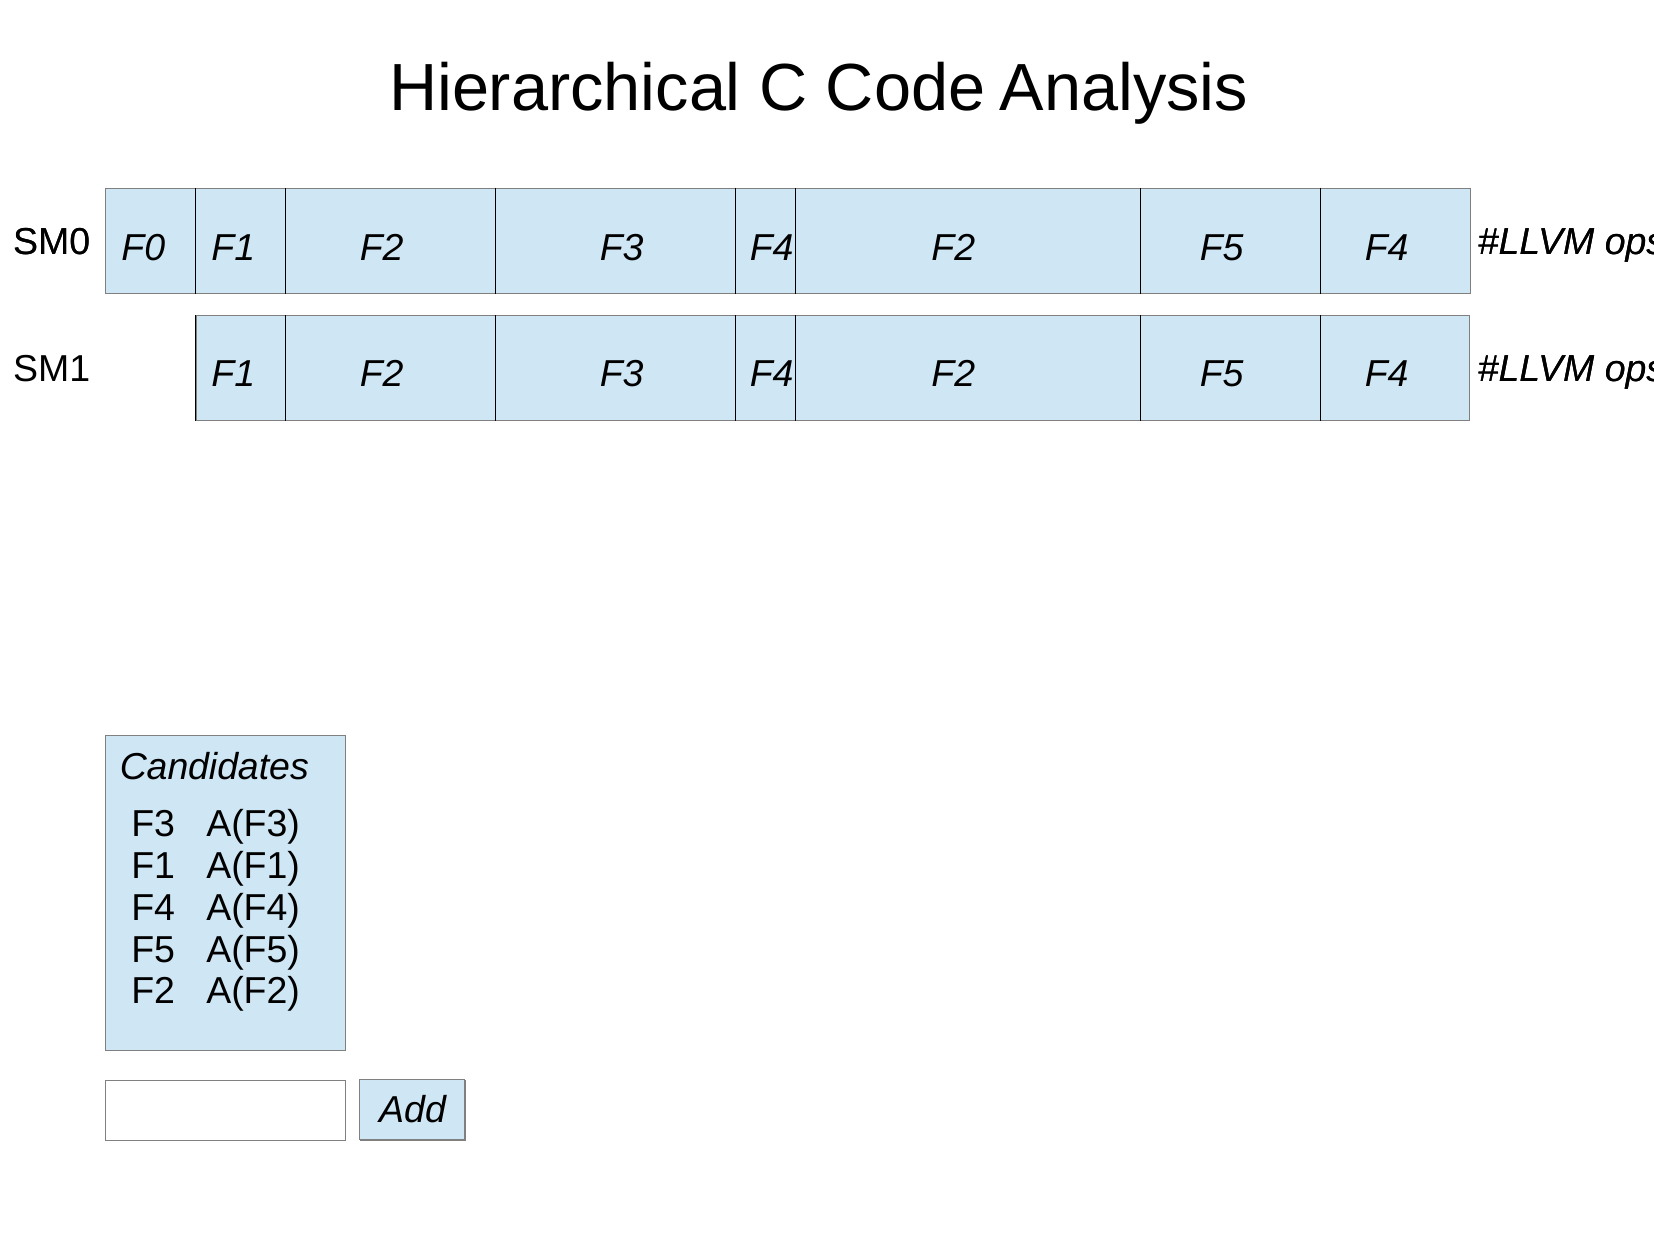

# Hierarchical C Code Analysis
SM0
#LLVM ops
SM0
#LLVM ops
F0
F1
F2
F3
F4
F2
F5
F4
F0
F1
F2
F3
F4
F2
F5
F4
#LLVM ops
SM1
#LLVM ops
F1
F2
F3
F4
F2
F5
F4
F1
F2
F3
F4
F2
F5
F4
Candidates
F3	A(F3)
F1 	A(F1)
F4	A(F4)
F5	A(F5)
F2	A(F2)
Add
Add